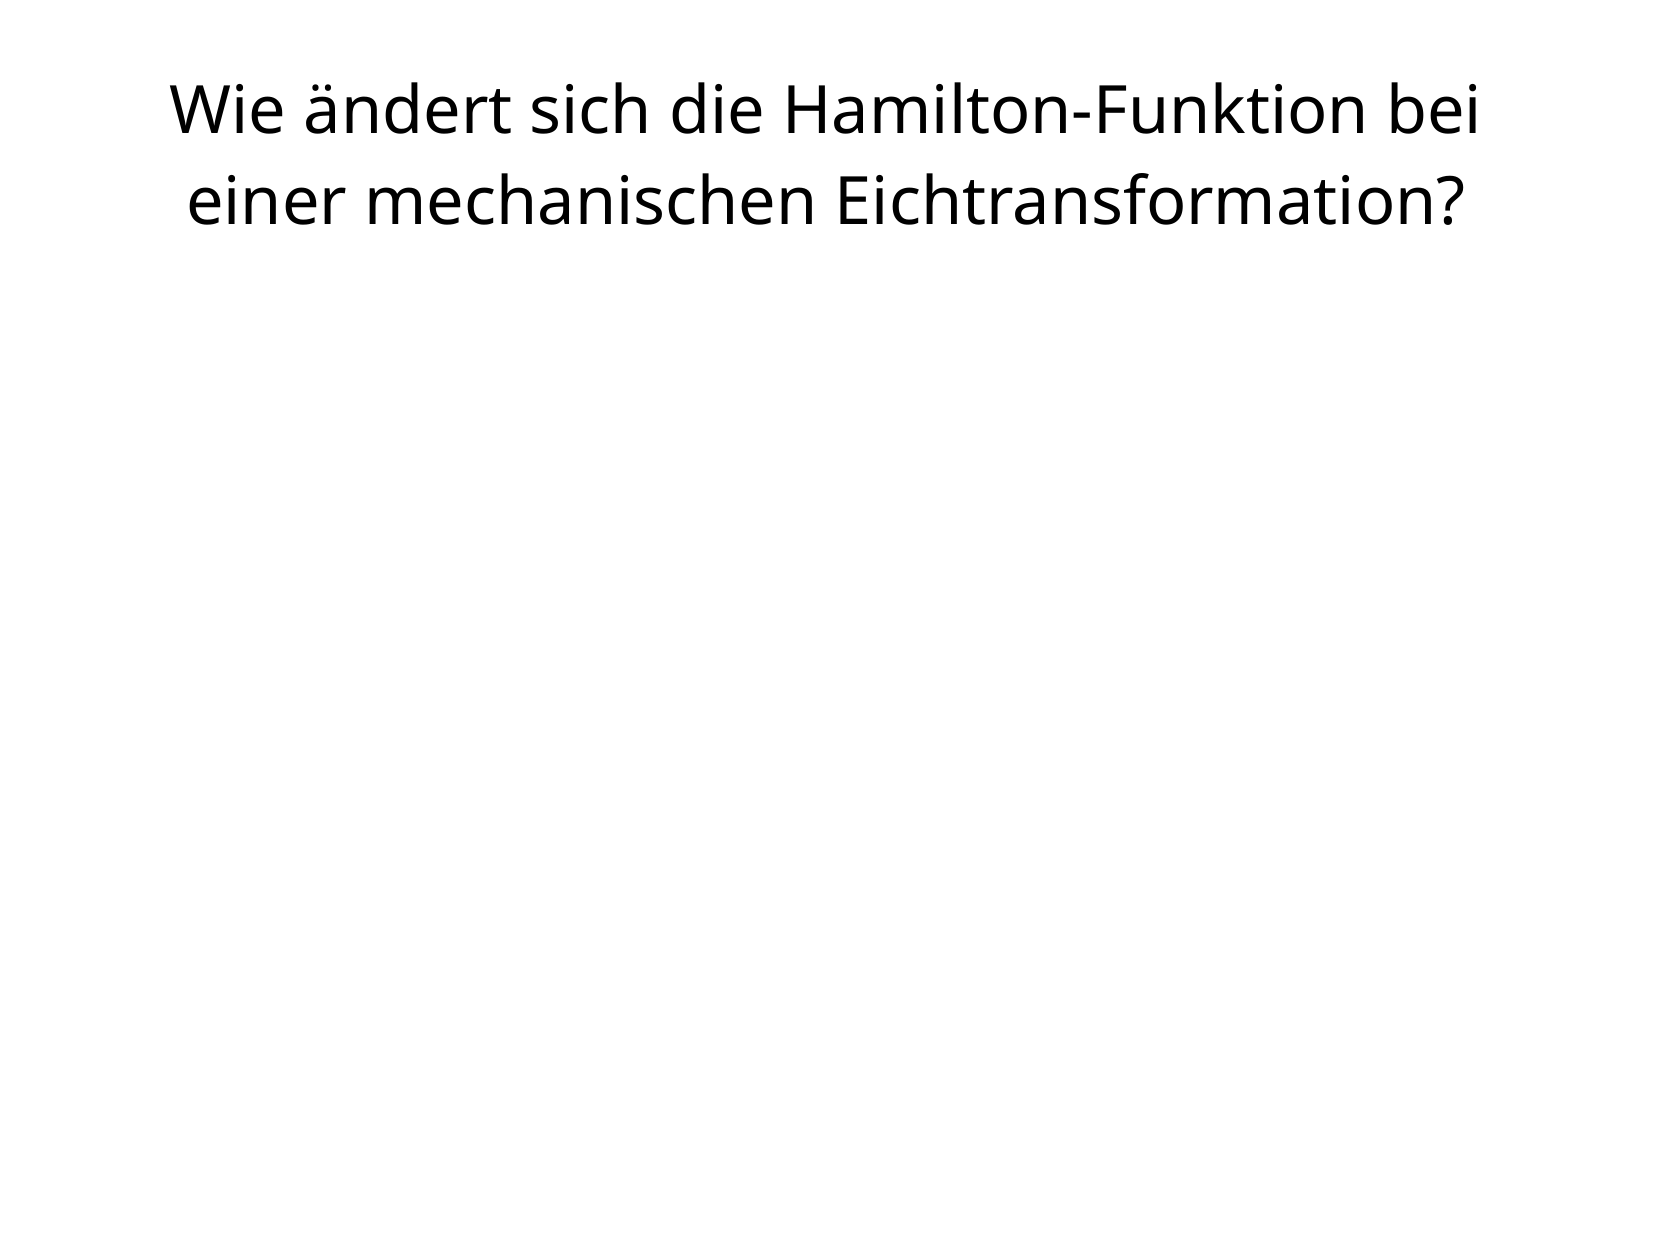

# Wie ändert sich die Hamilton-Funktion bei einer mechanischen Eichtransformation?